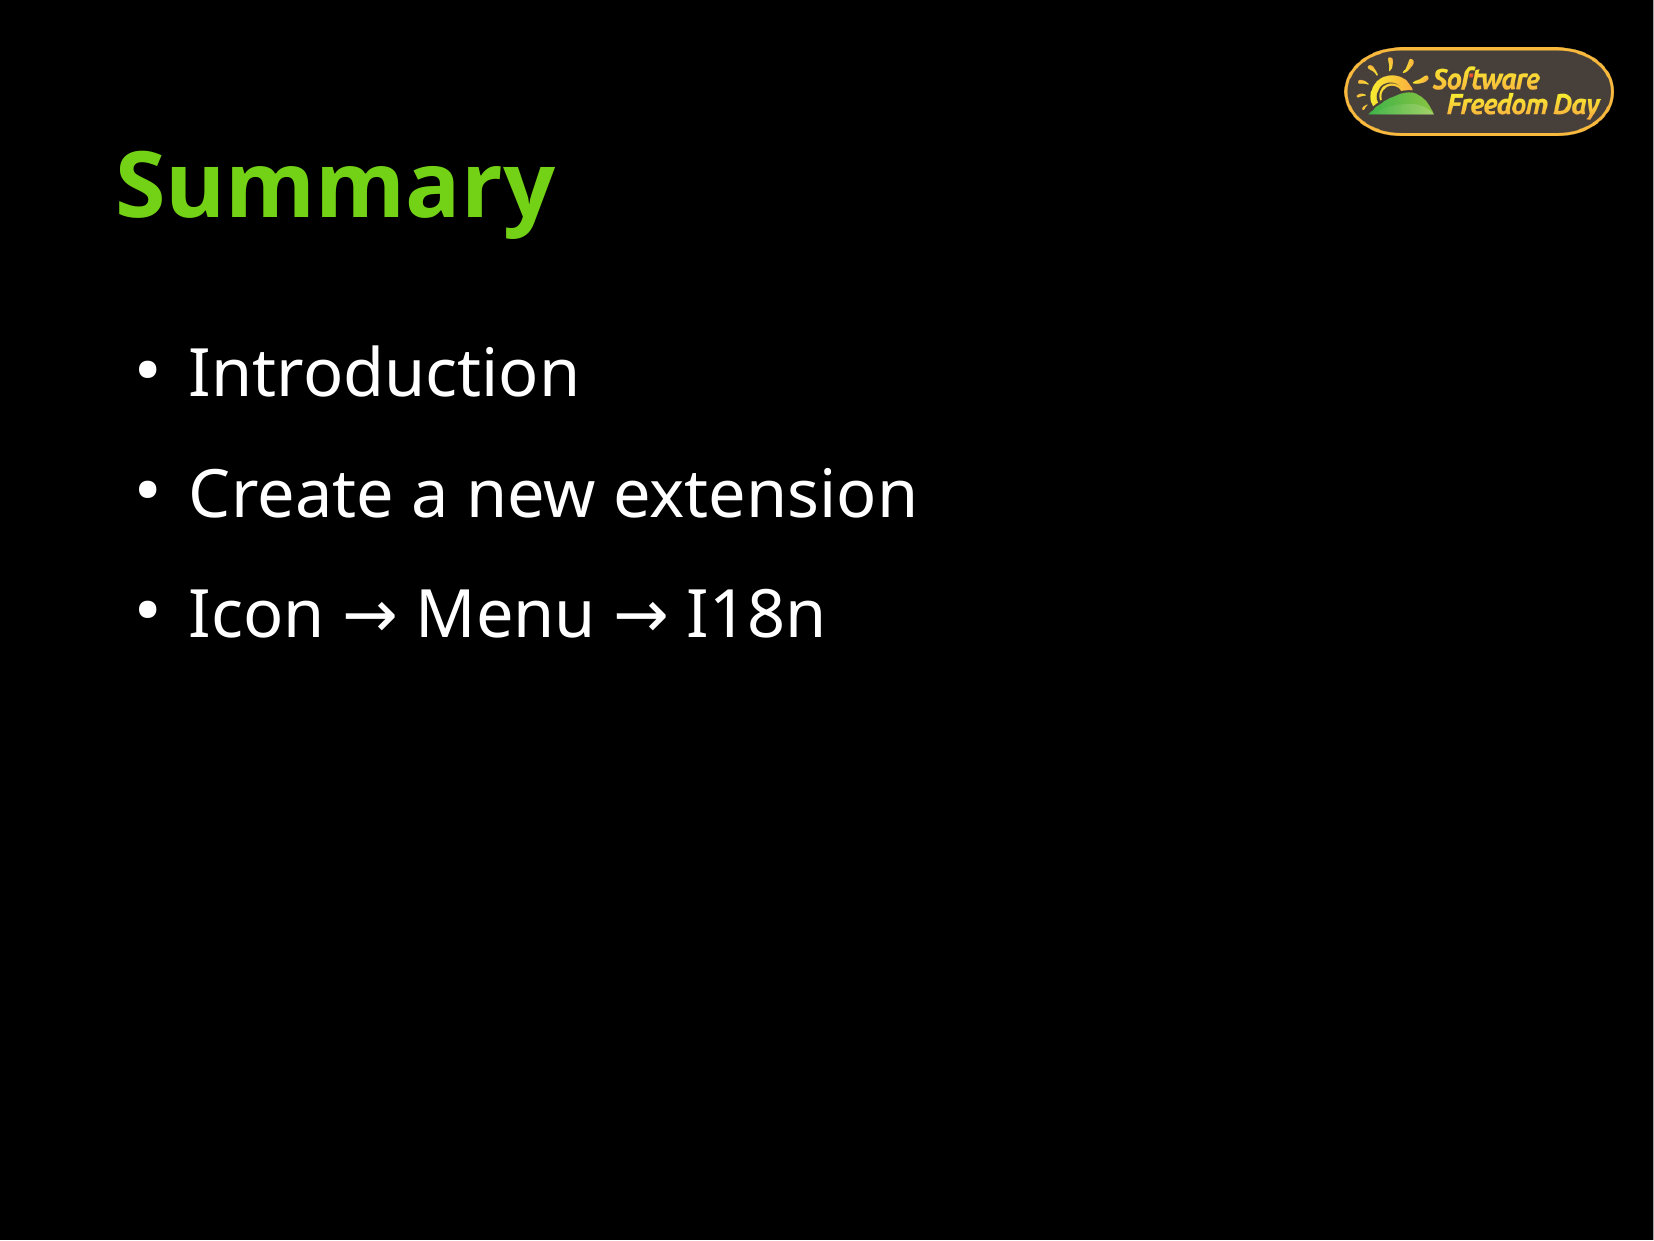

# Summary
Introduction
Create a new extension
Icon → Menu → I18n